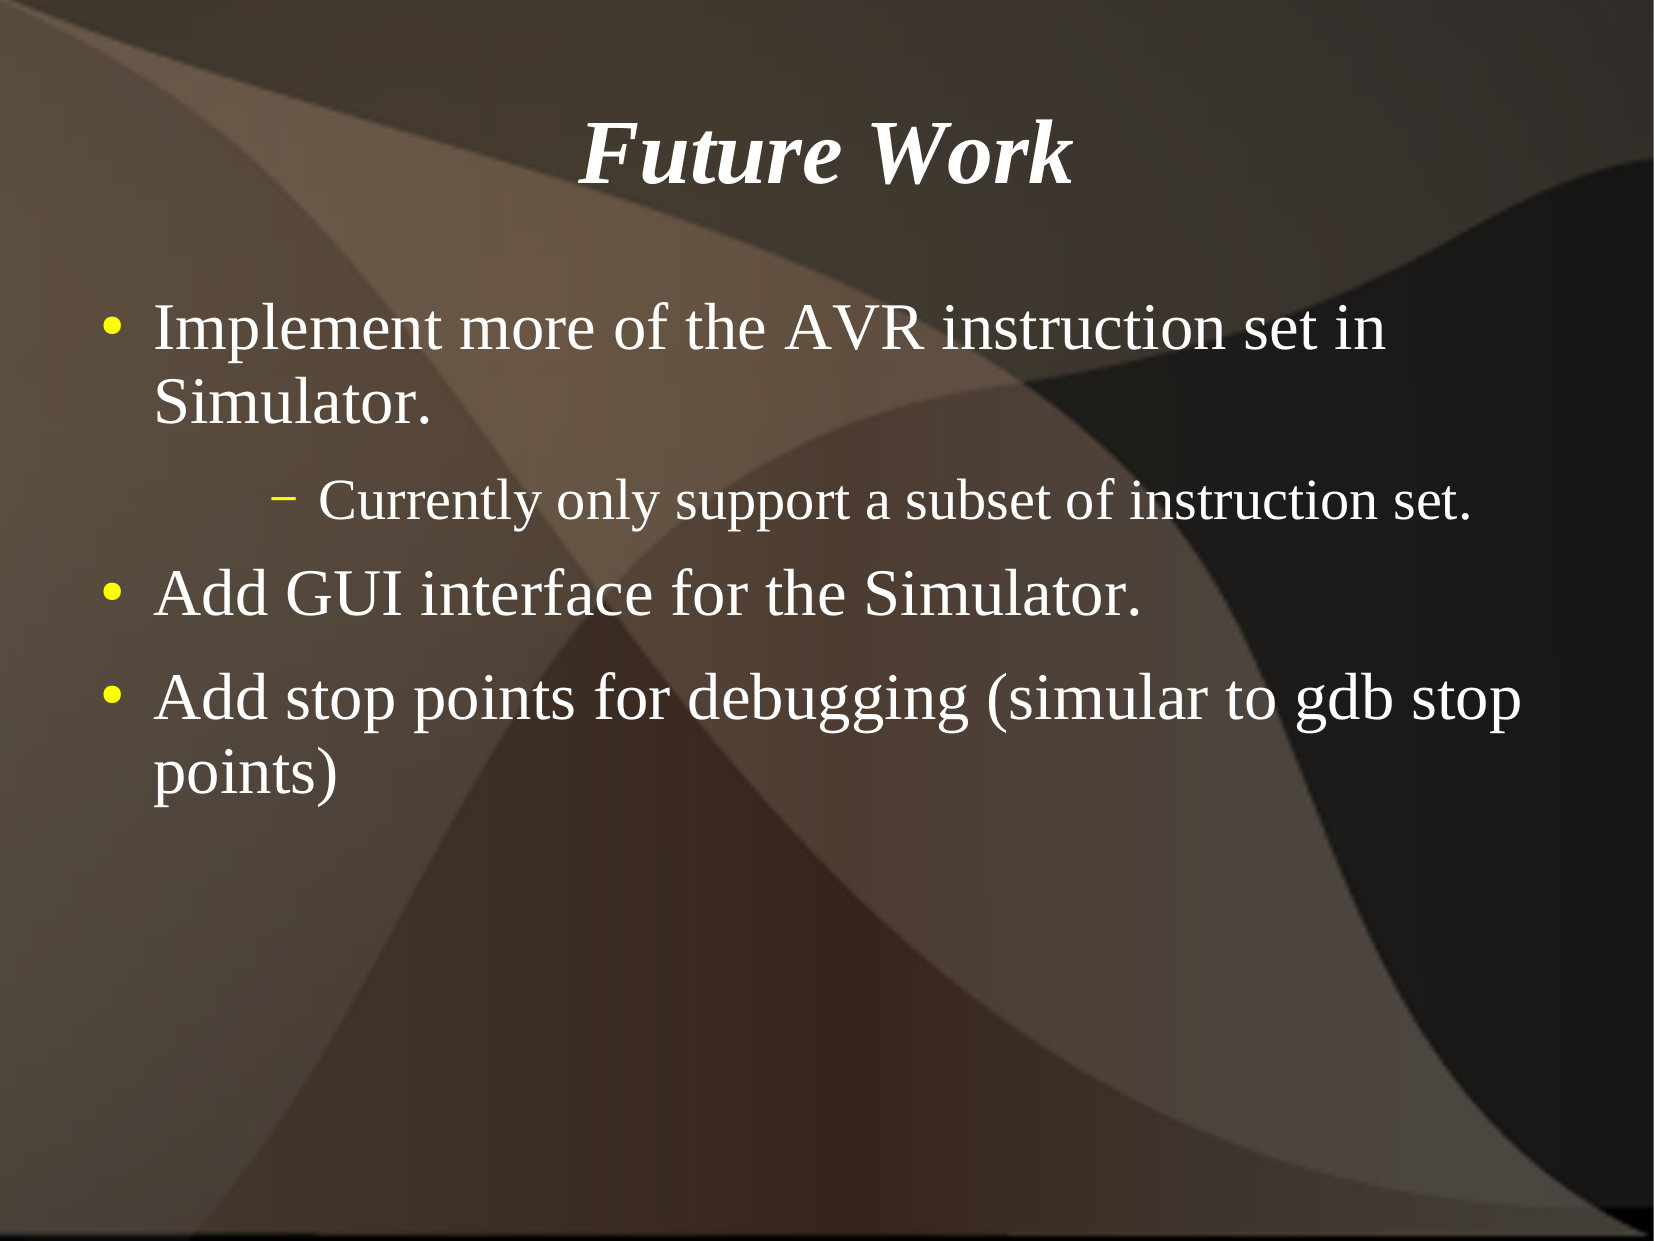

# Future Work
Implement more of the AVR instruction set in Simulator.
Currently only support a subset of instruction set.
Add GUI interface for the Simulator.
Add stop points for debugging (simular to gdb stop points)